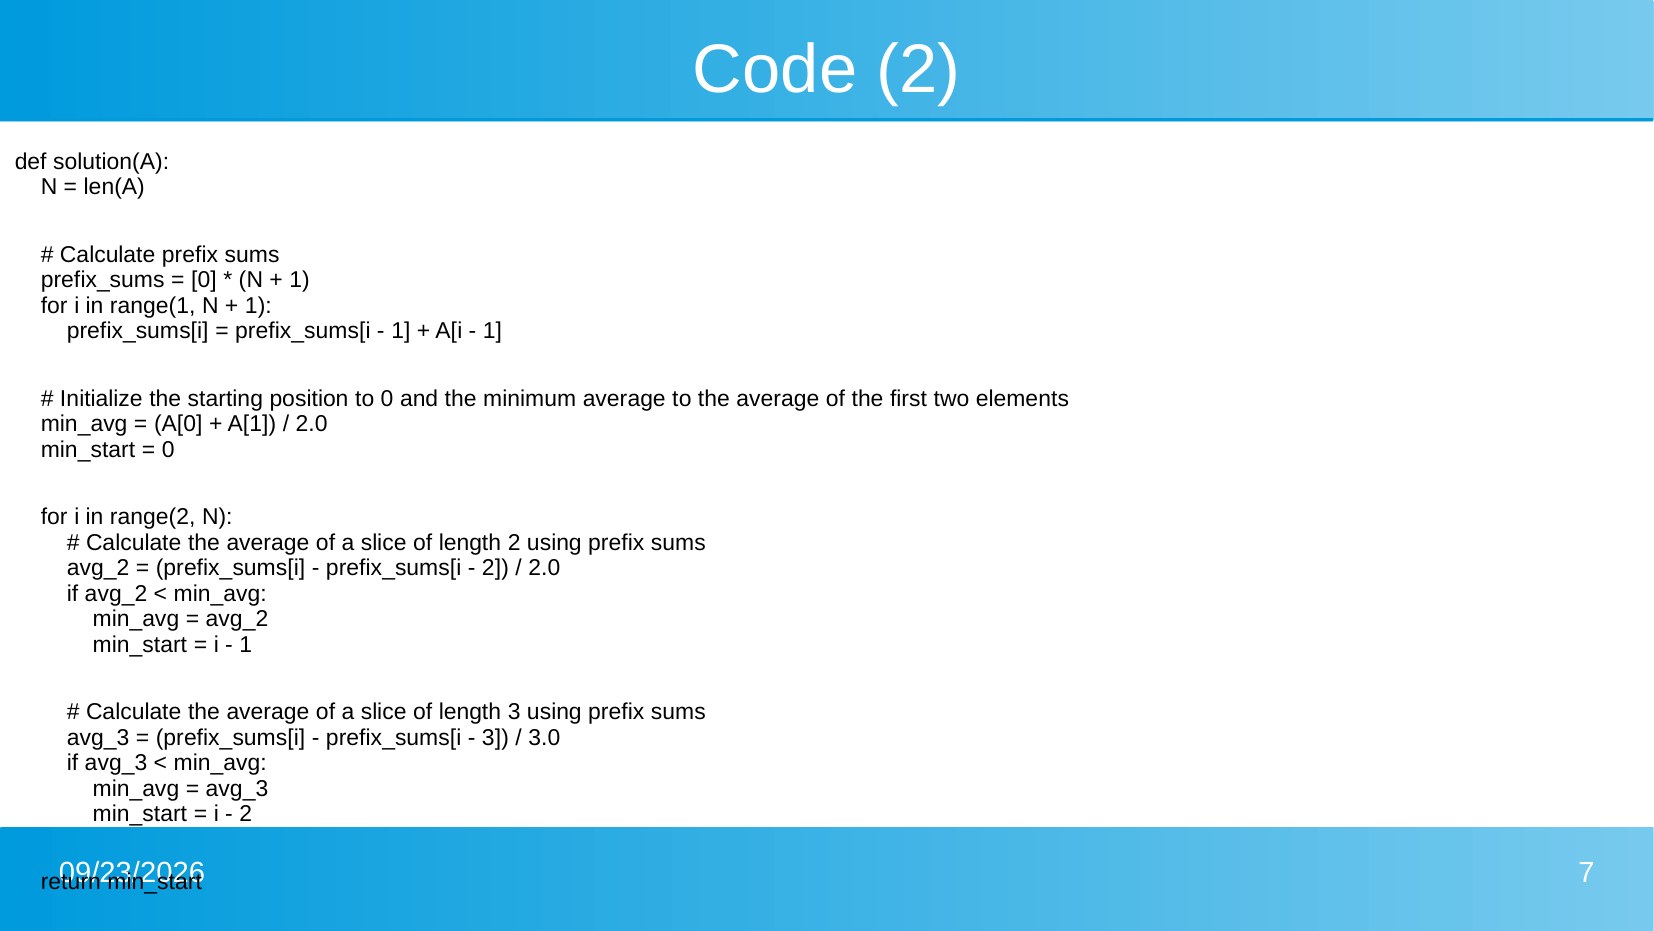

# Code (2)
def solution(A):
 N = len(A)
 # Calculate prefix sums
 prefix_sums = [0] * (N + 1)
 for i in range(1, N + 1):
 prefix_sums[i] = prefix_sums[i - 1] + A[i - 1]
 # Initialize the starting position to 0 and the minimum average to the average of the first two elements
 min_avg = (A[0] + A[1]) / 2.0
 min_start = 0
 for i in range(2, N):
 # Calculate the average of a slice of length 2 using prefix sums
 avg_2 = (prefix_sums[i] - prefix_sums[i - 2]) / 2.0
 if avg_2 < min_avg:
 min_avg = avg_2
 min_start = i - 1
 # Calculate the average of a slice of length 3 using prefix sums
 avg_3 = (prefix_sums[i] - prefix_sums[i - 3]) / 3.0
 if avg_3 < min_avg:
 min_avg = avg_3
 min_start = i - 2
 return min_start
7